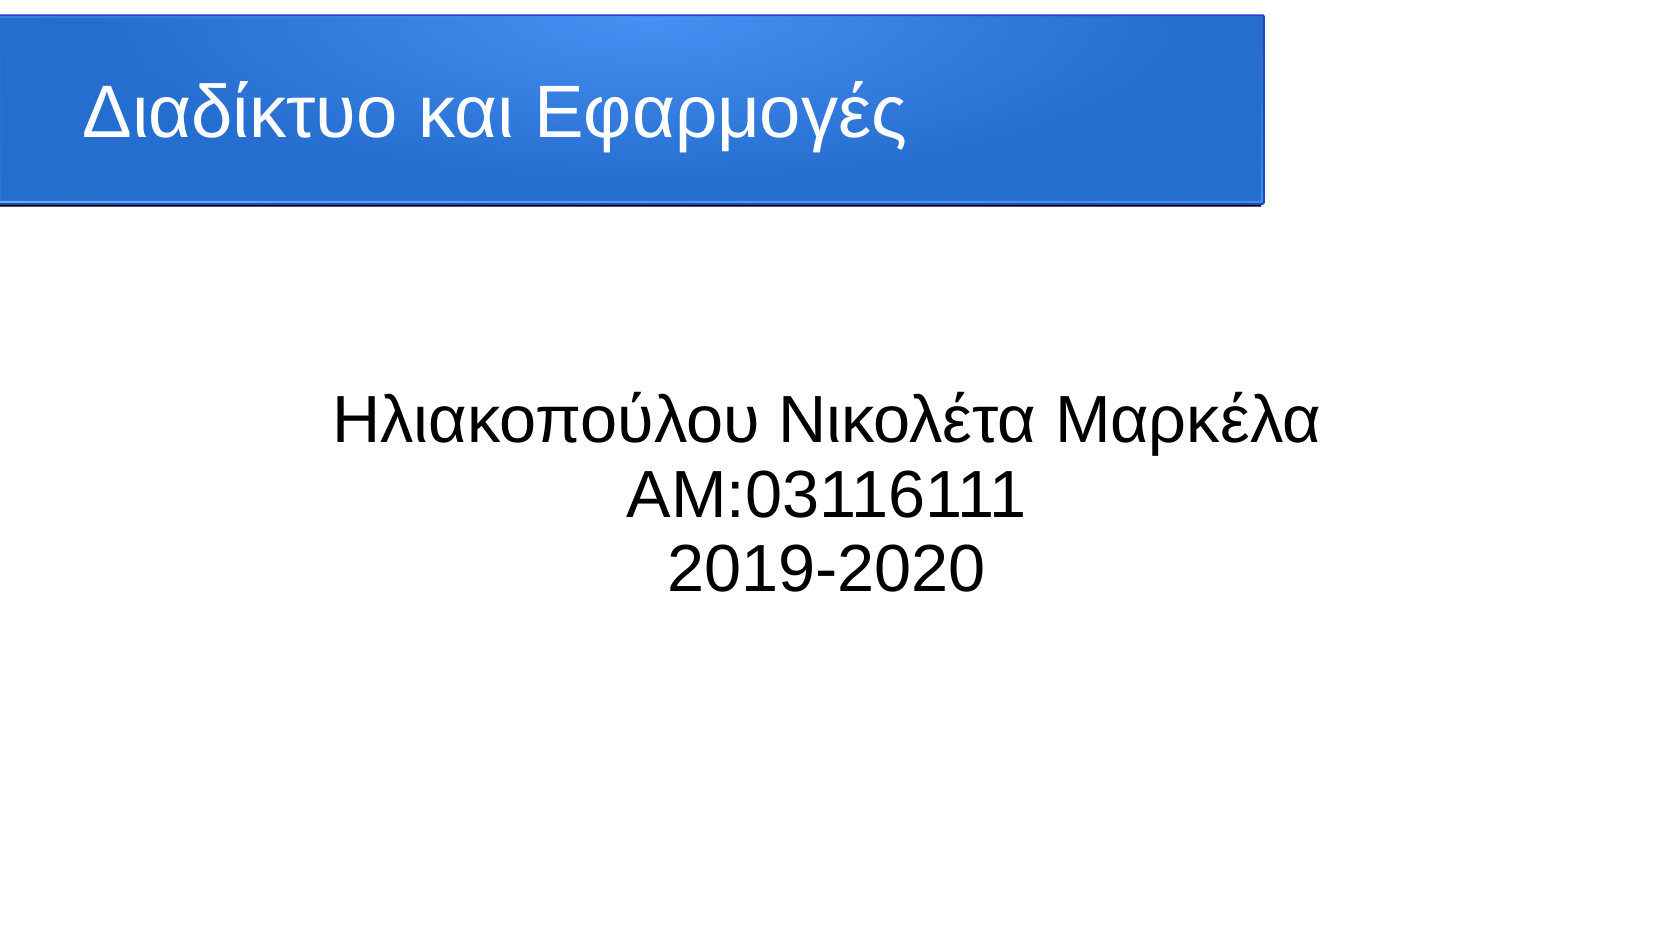

# Διαδίκτυο και Εφαρμογές
Ηλιακοπούλου Νικολέτα Μαρκέλα
ΑΜ:03116111
2019-2020